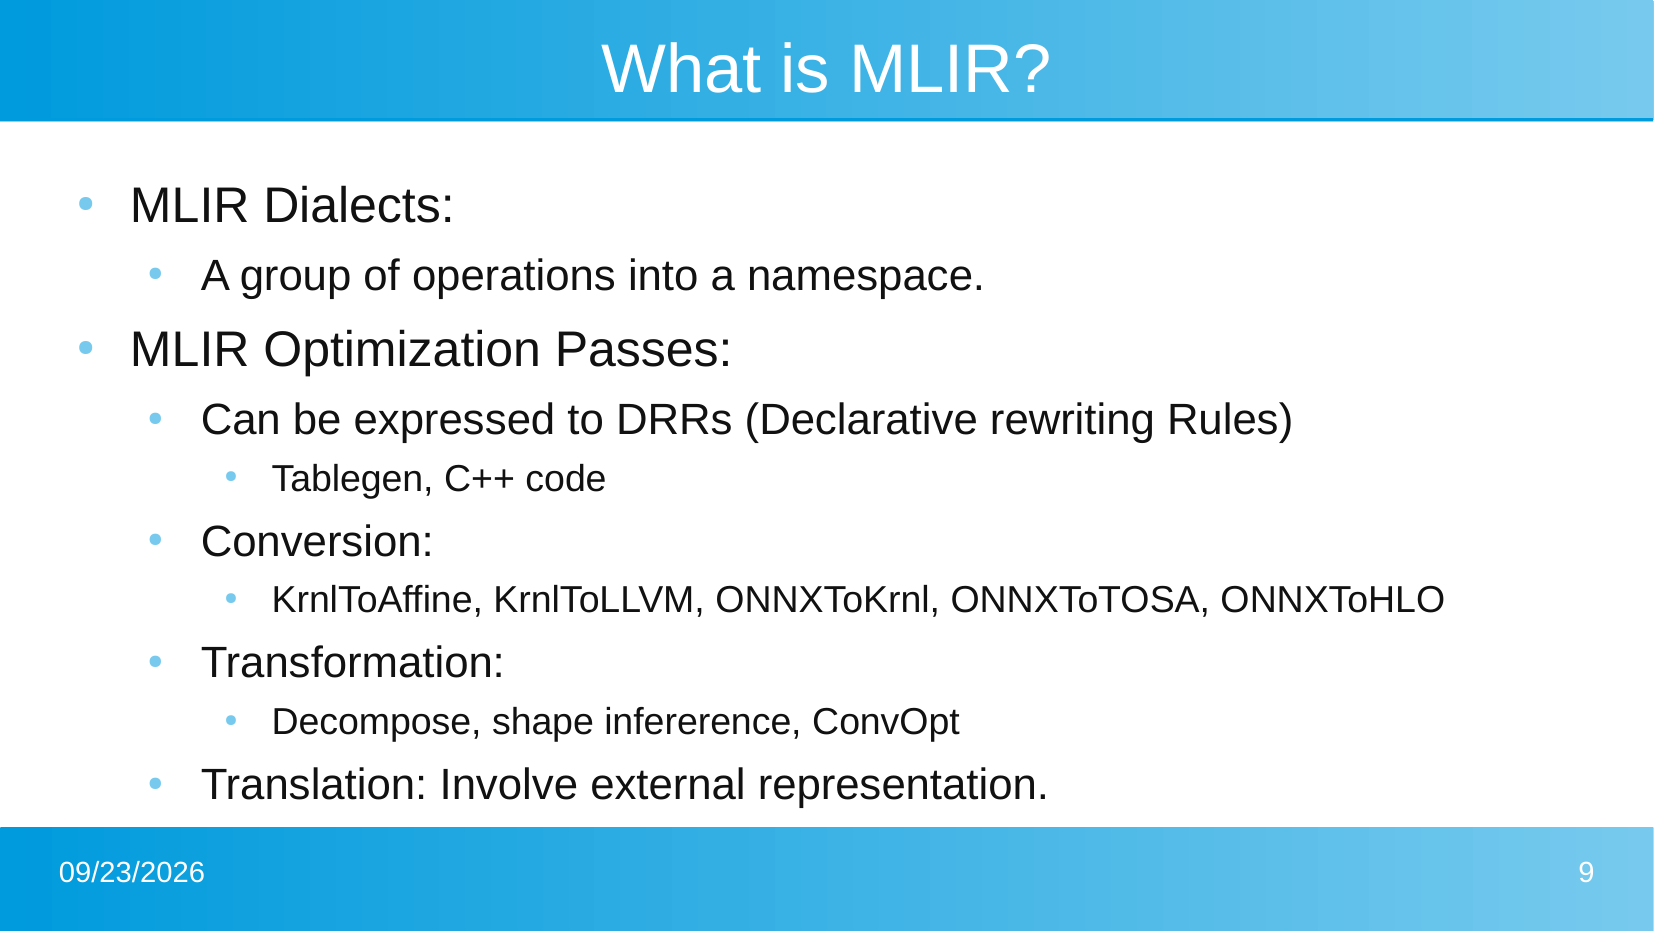

# What is MLIR?
MLIR Dialects:
A group of operations into a namespace.
MLIR Optimization Passes:
Can be expressed to DRRs (Declarative rewriting Rules)
Tablegen, C++ code
Conversion:
KrnlToAffine, KrnlToLLVM, ONNXToKrnl, ONNXToTOSA, ONNXToHLO
Transformation:
Decompose, shape infererence, ConvOpt
Translation: Involve external representation.
9